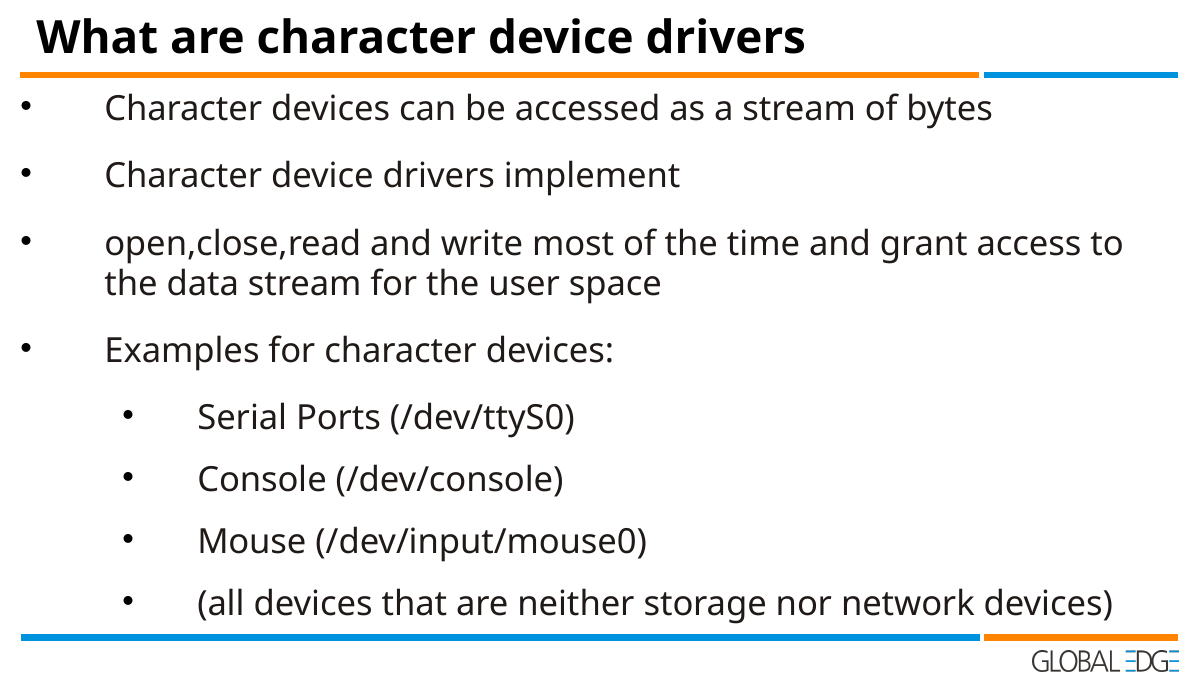

# What are character device drivers
Character devices can be accessed as a stream of bytes
Character device drivers implement
open,close,read and write most of the time and grant access to the data stream for the user space
Examples for character devices:
Serial Ports (/dev/ttyS0)
Console (/dev/console)
Mouse (/dev/input/mouse0)
(all devices that are neither storage nor network devices)